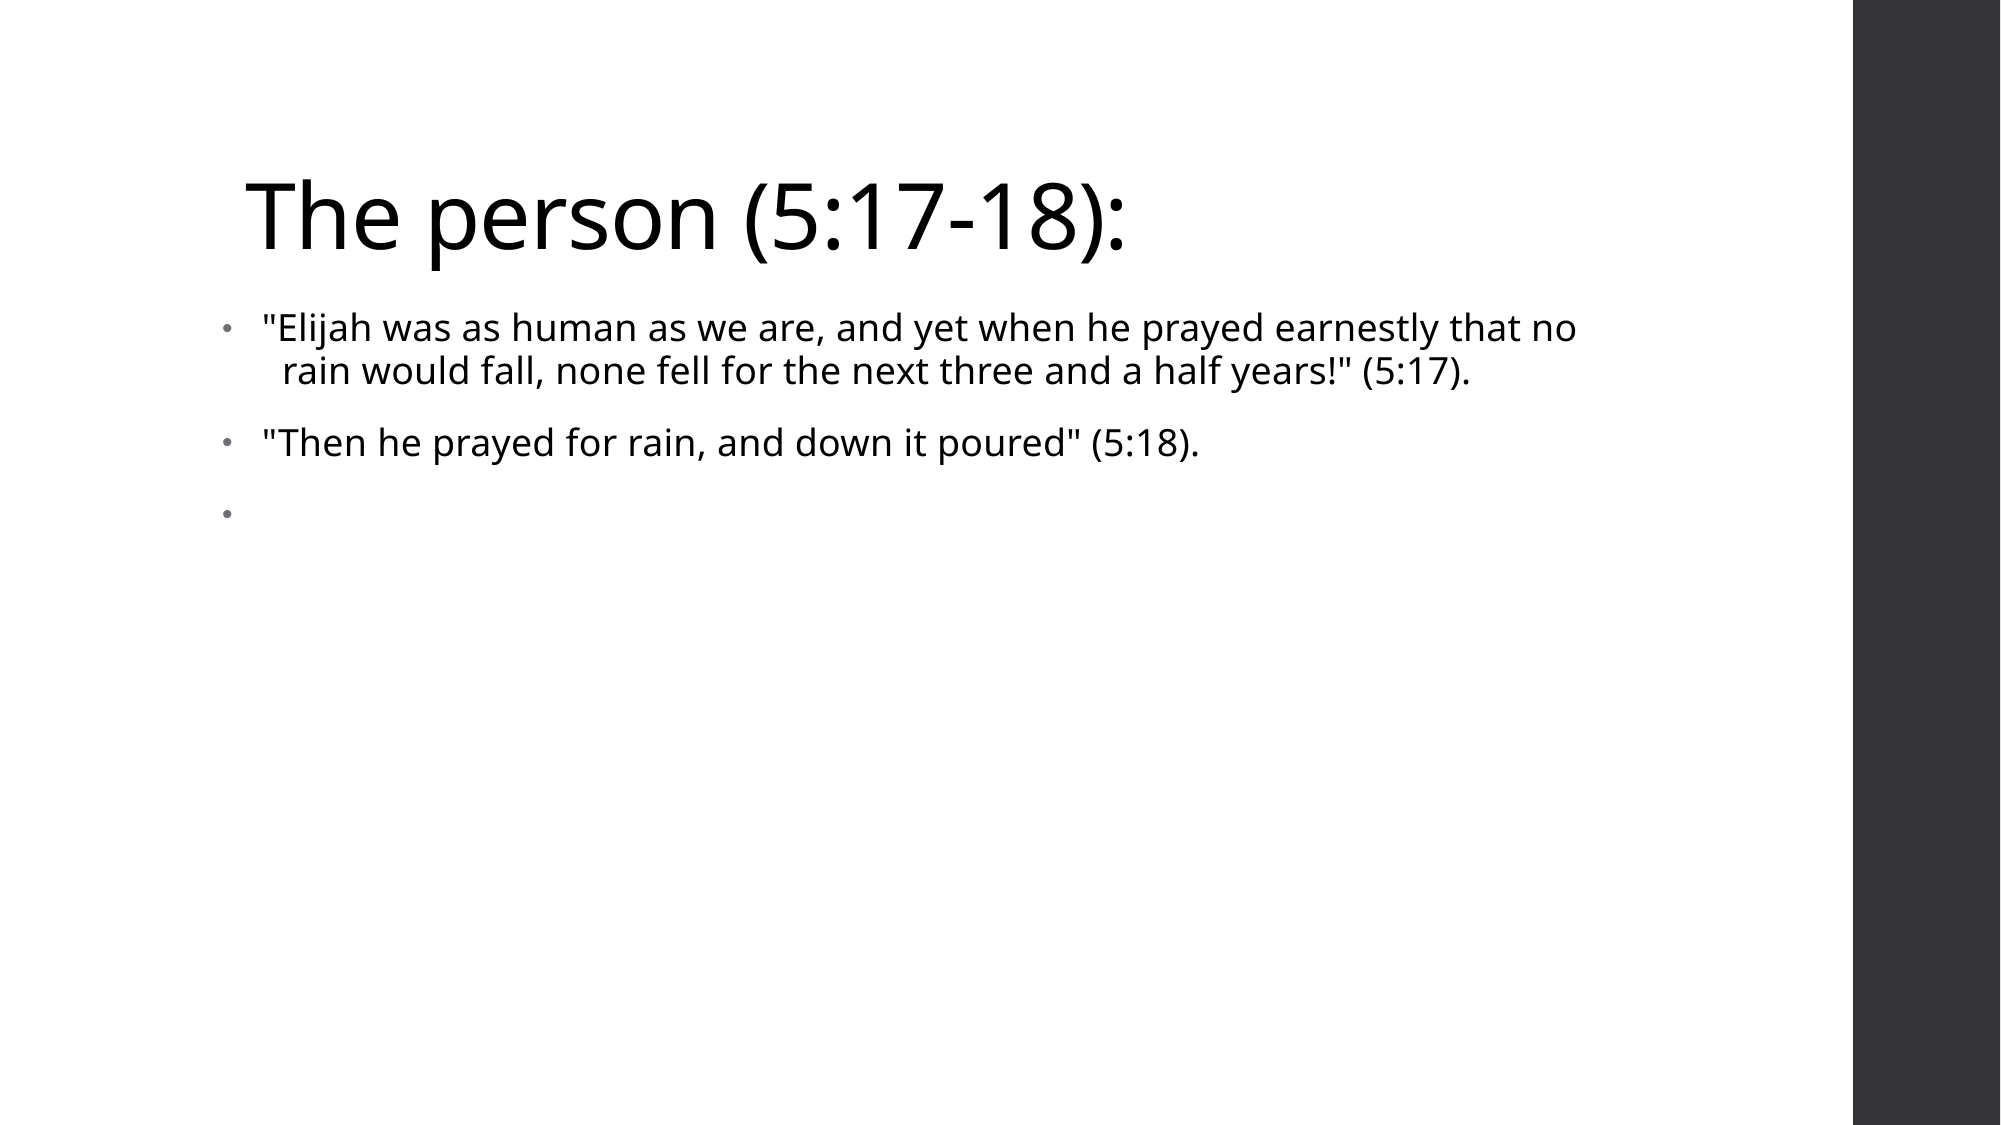

# The person (5:17-18):
 "Elijah was as human as we are, and yet when he prayed earnestly that no rain would fall, none fell for the next three and a half years!" (5:17).
 "Then he prayed for rain, and down it poured" (5:18).